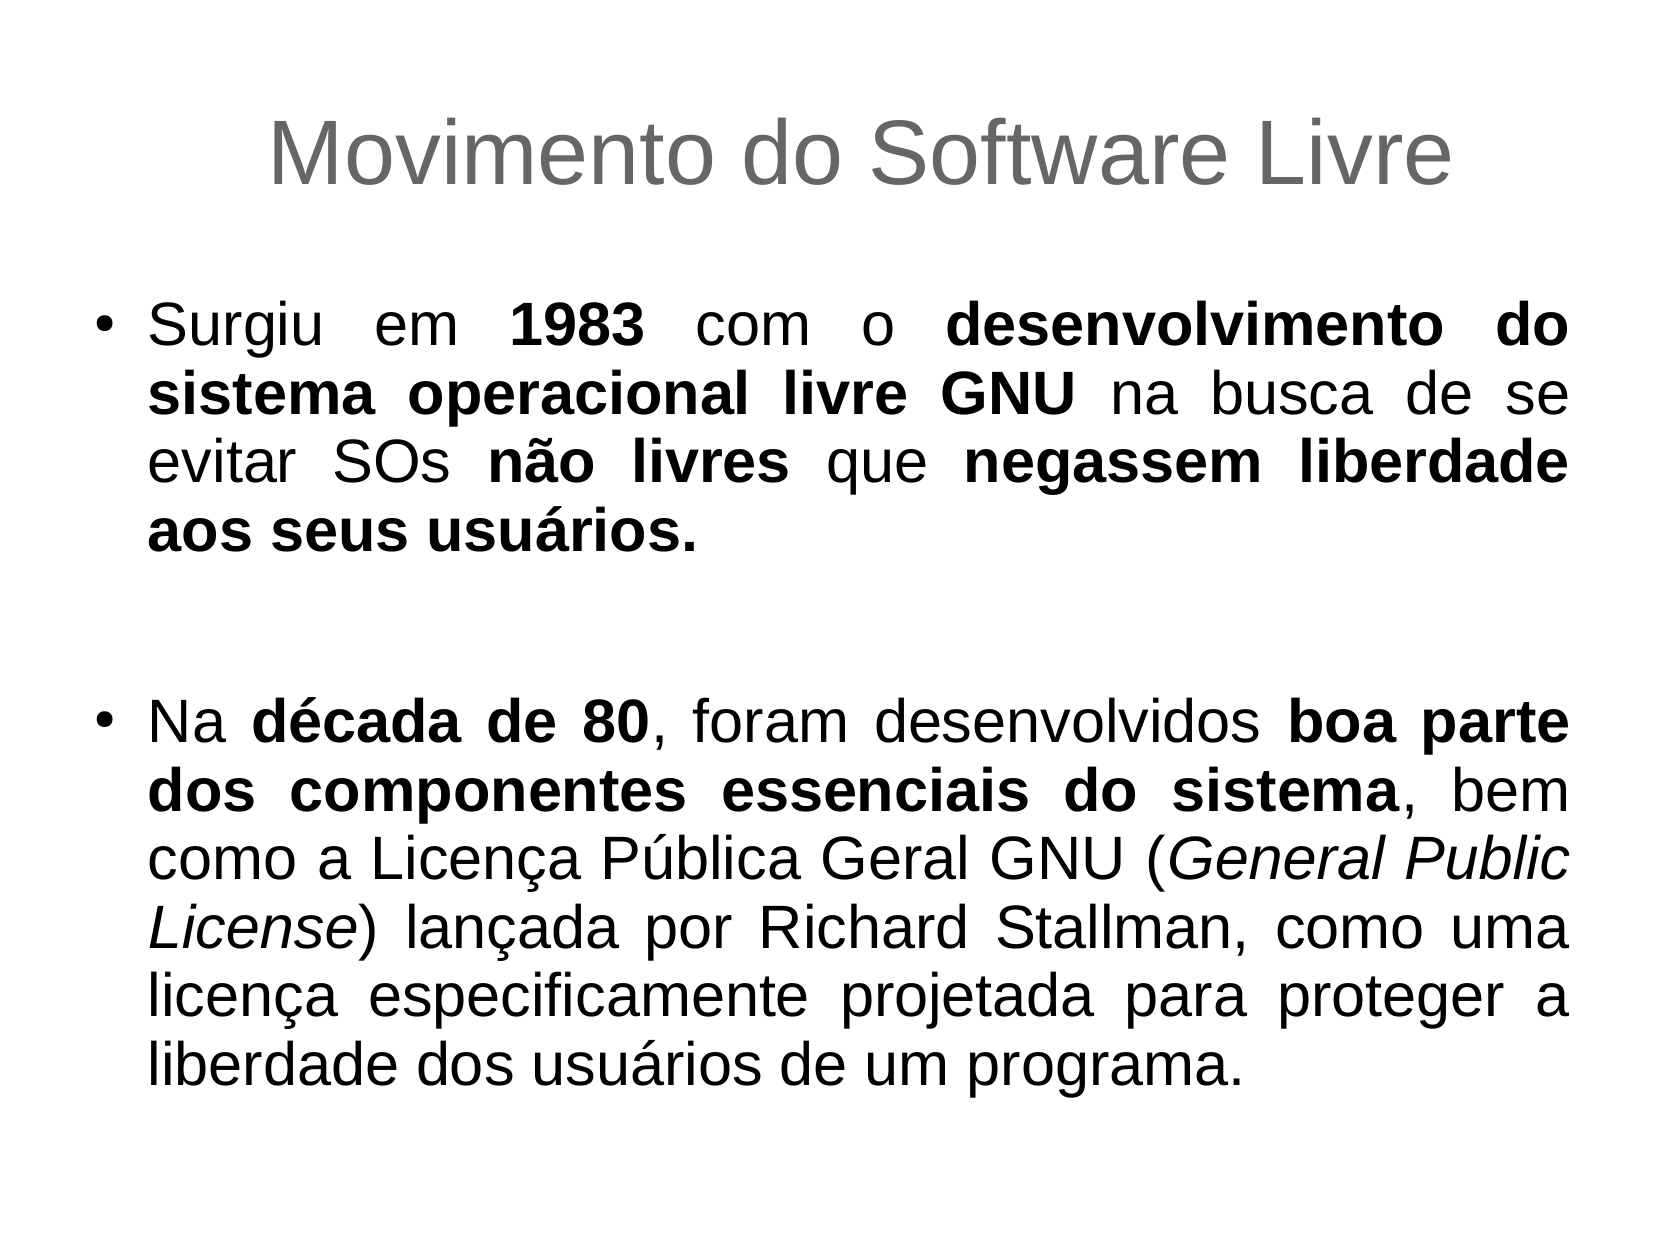

# Movimento do Software Livre
Surgiu em 1983 com o desenvolvimento do sistema operacional livre GNU na busca de se evitar SOs não livres que negassem liberdade aos seus usuários.
Na década de 80, foram desenvolvidos boa parte dos componentes essenciais do sistema, bem como a Licença Pública Geral GNU (General Public License) lançada por Richard Stallman, como uma licença especificamente projetada para proteger a liberdade dos usuários de um programa.